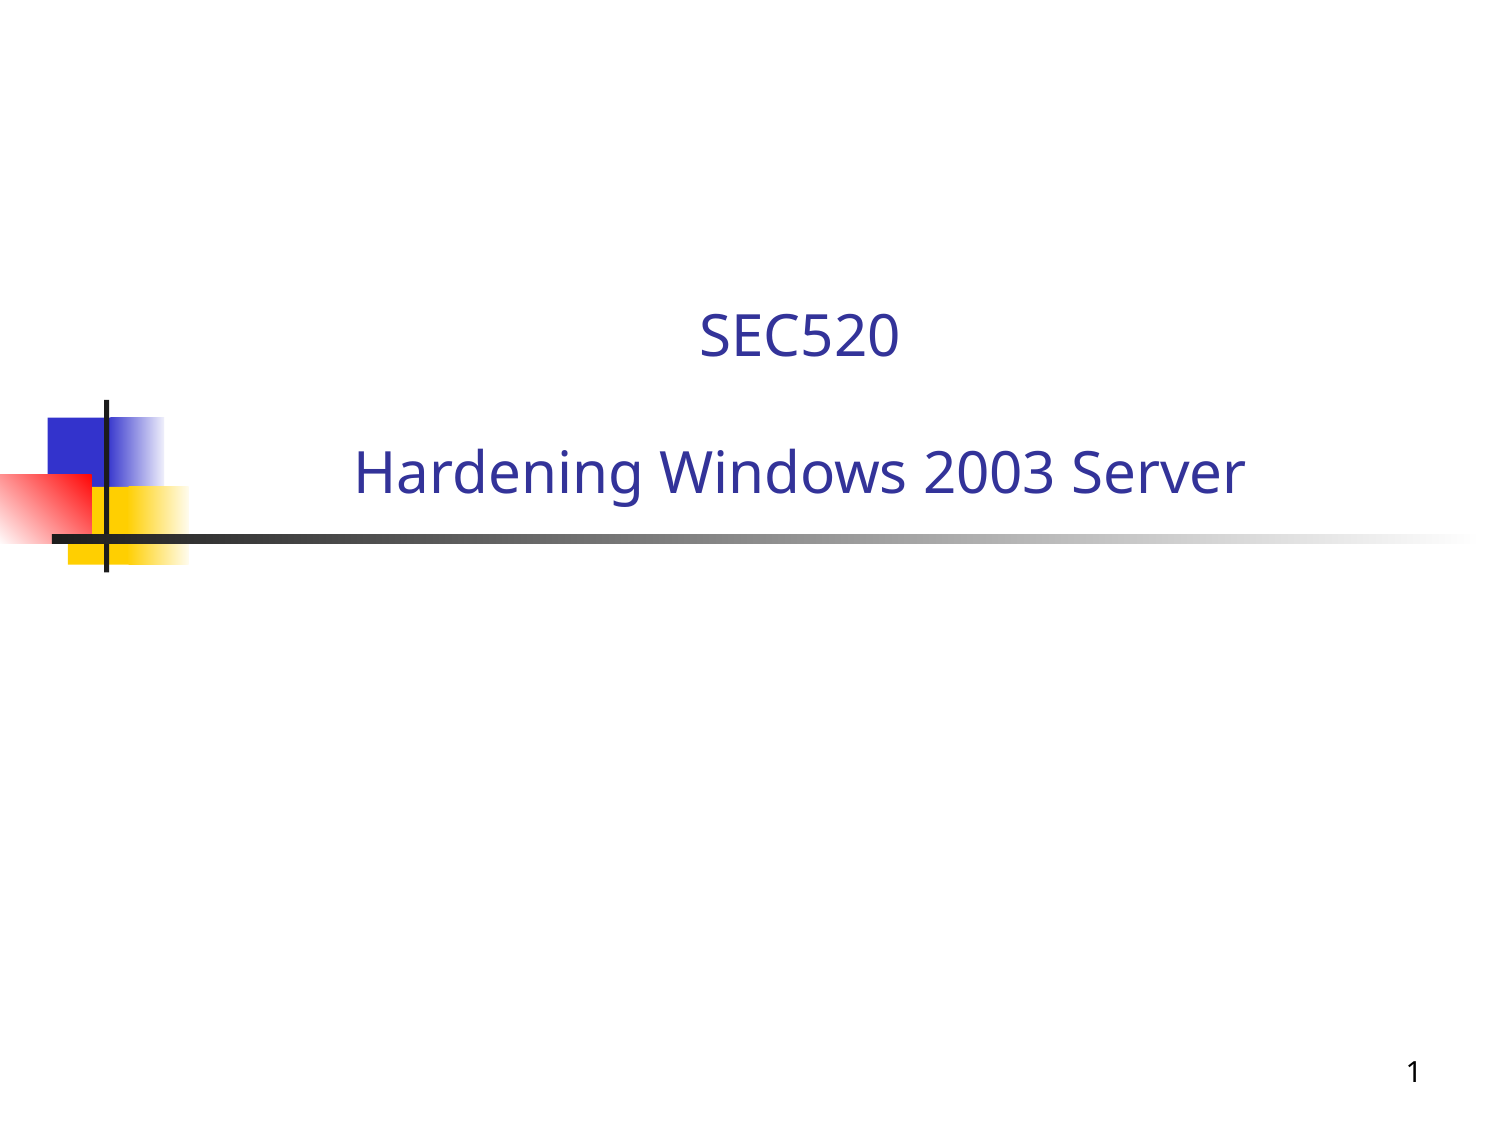

# SEC520 Hardening Windows 2003 Server
1